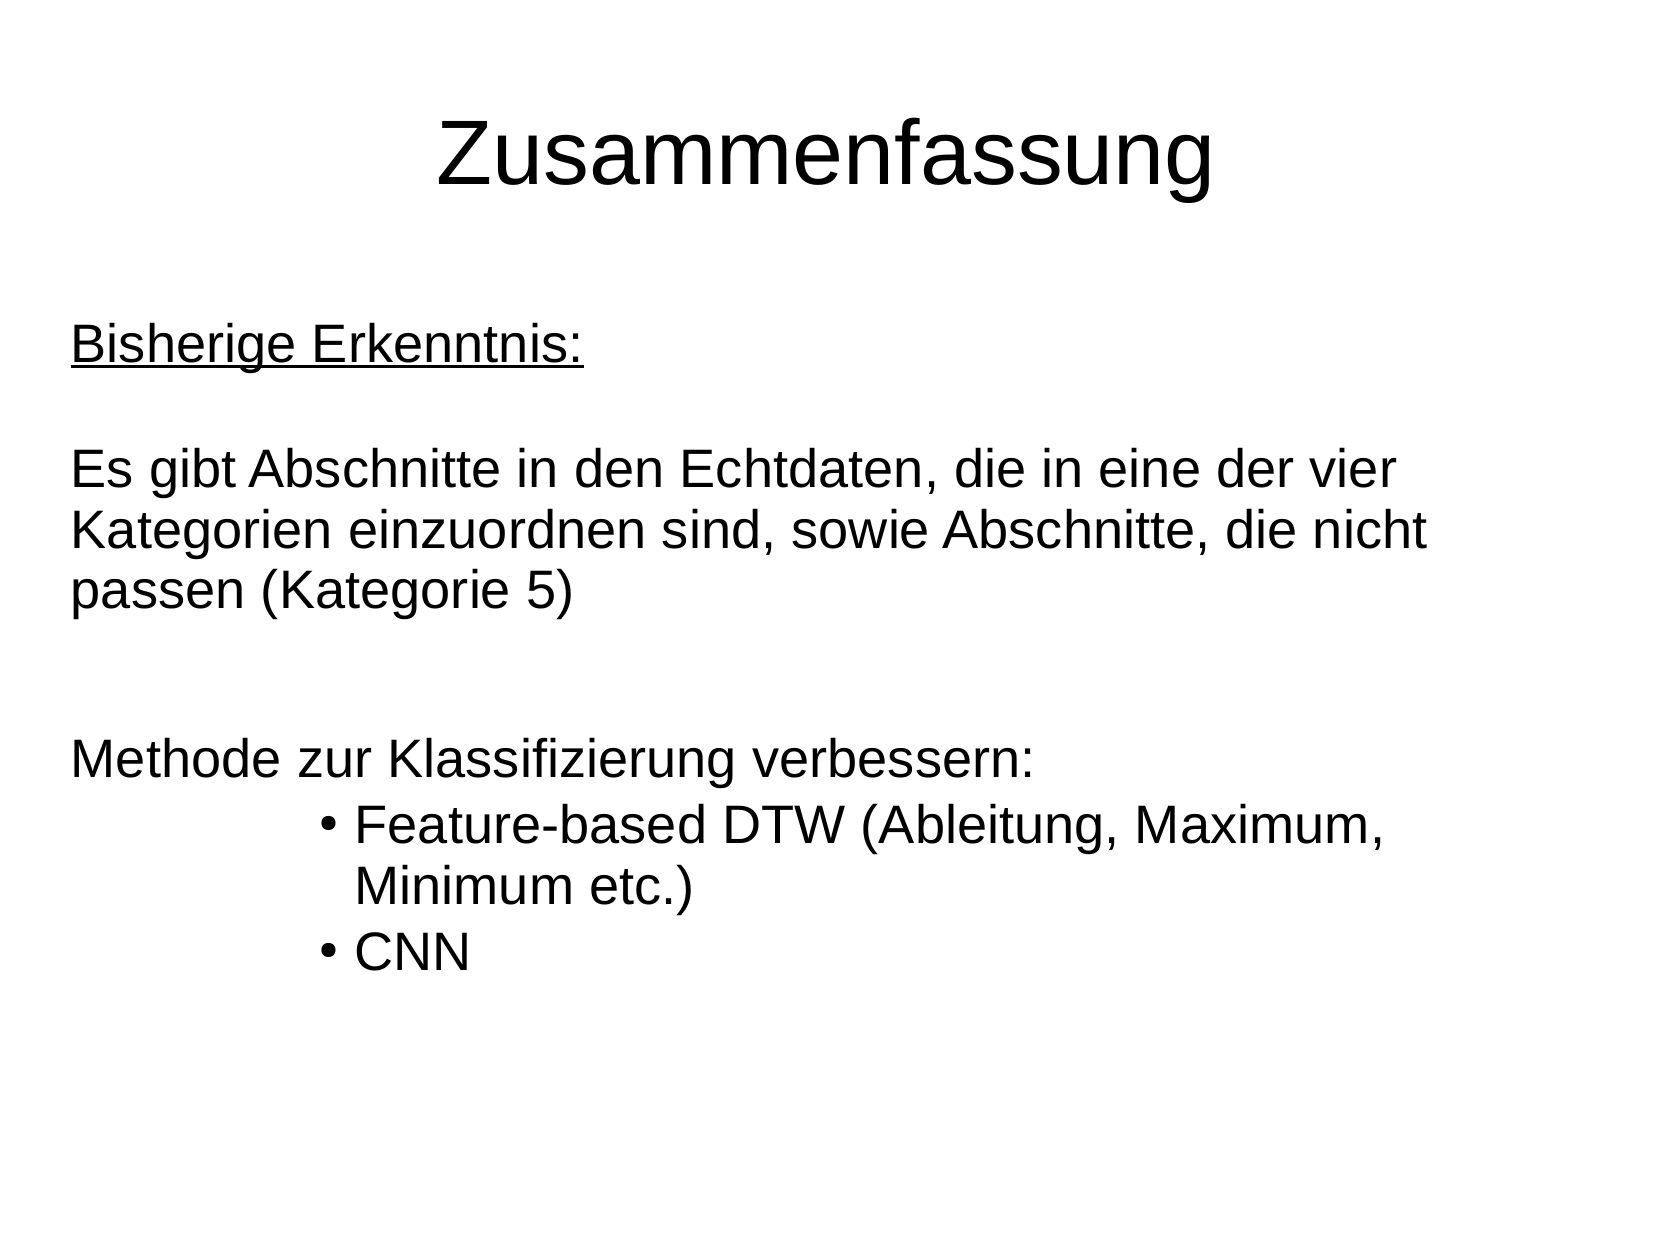

# Zusammenfassung
Bisherige Erkenntnis:
Es gibt Abschnitte in den Echtdaten, die in eine der vier Kategorien einzuordnen sind, sowie Abschnitte, die nicht passen (Kategorie 5)
Methode zur Klassifizierung verbessern:
Feature-based DTW (Ableitung, Maximum, Minimum etc.)
CNN